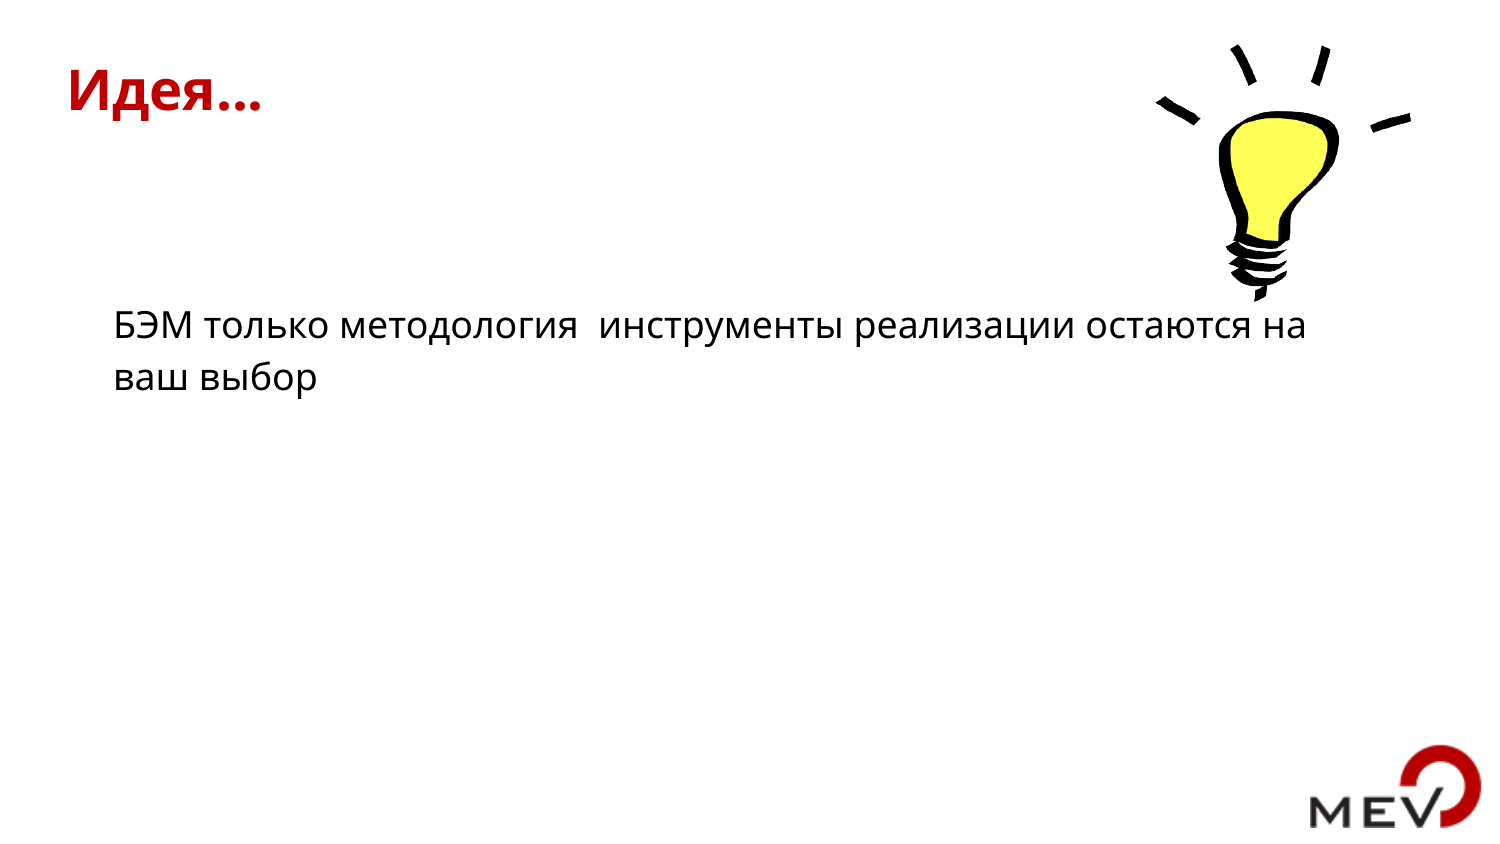

# Идея...
БЭМ только методология инструменты реализации остаются на ваш выбор